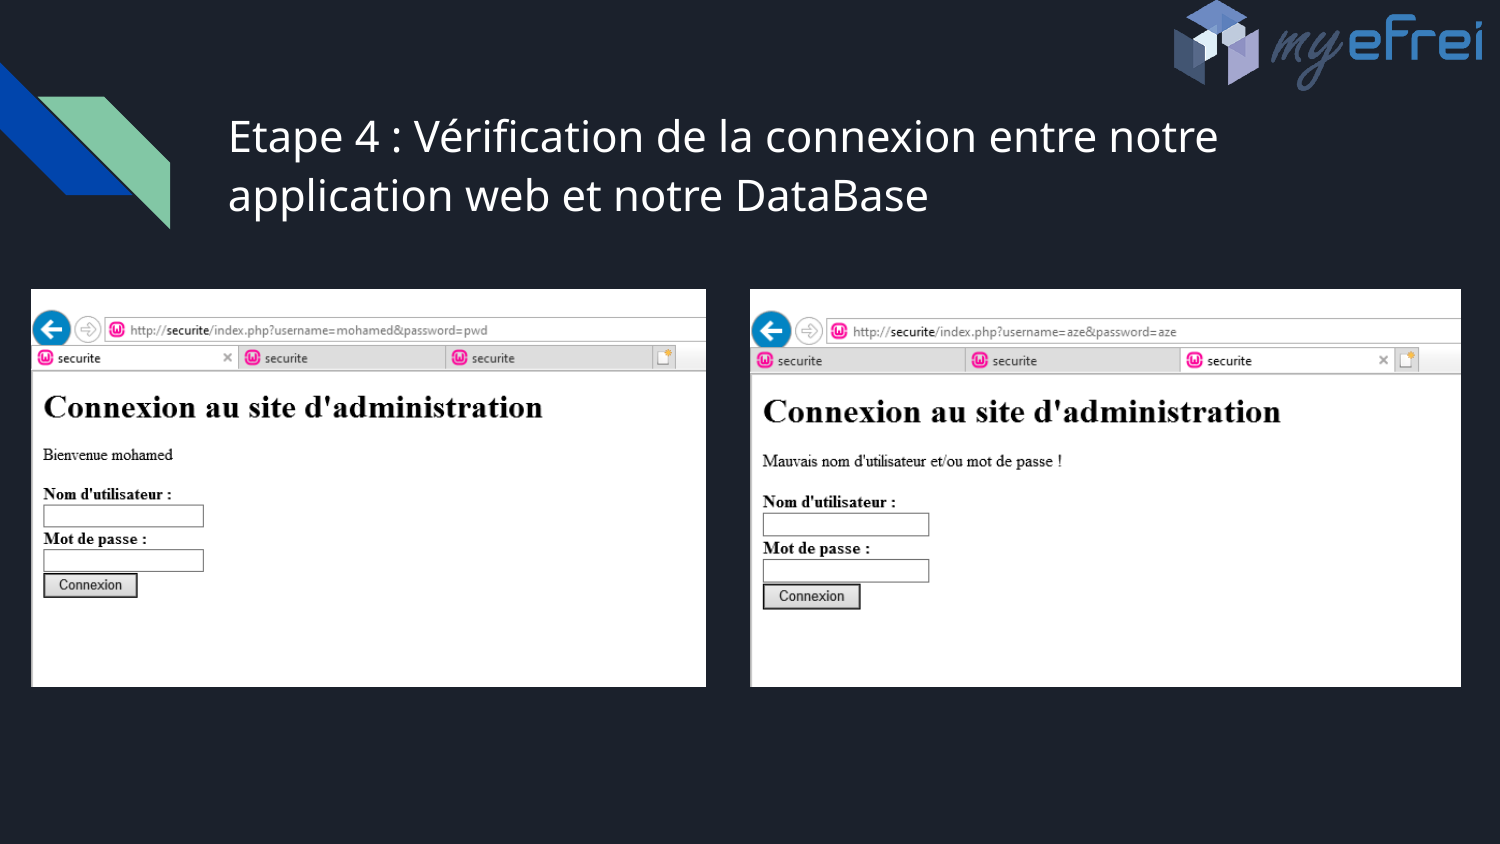

# Etape 4 : Vérification de la connexion entre notre application web et notre DataBase